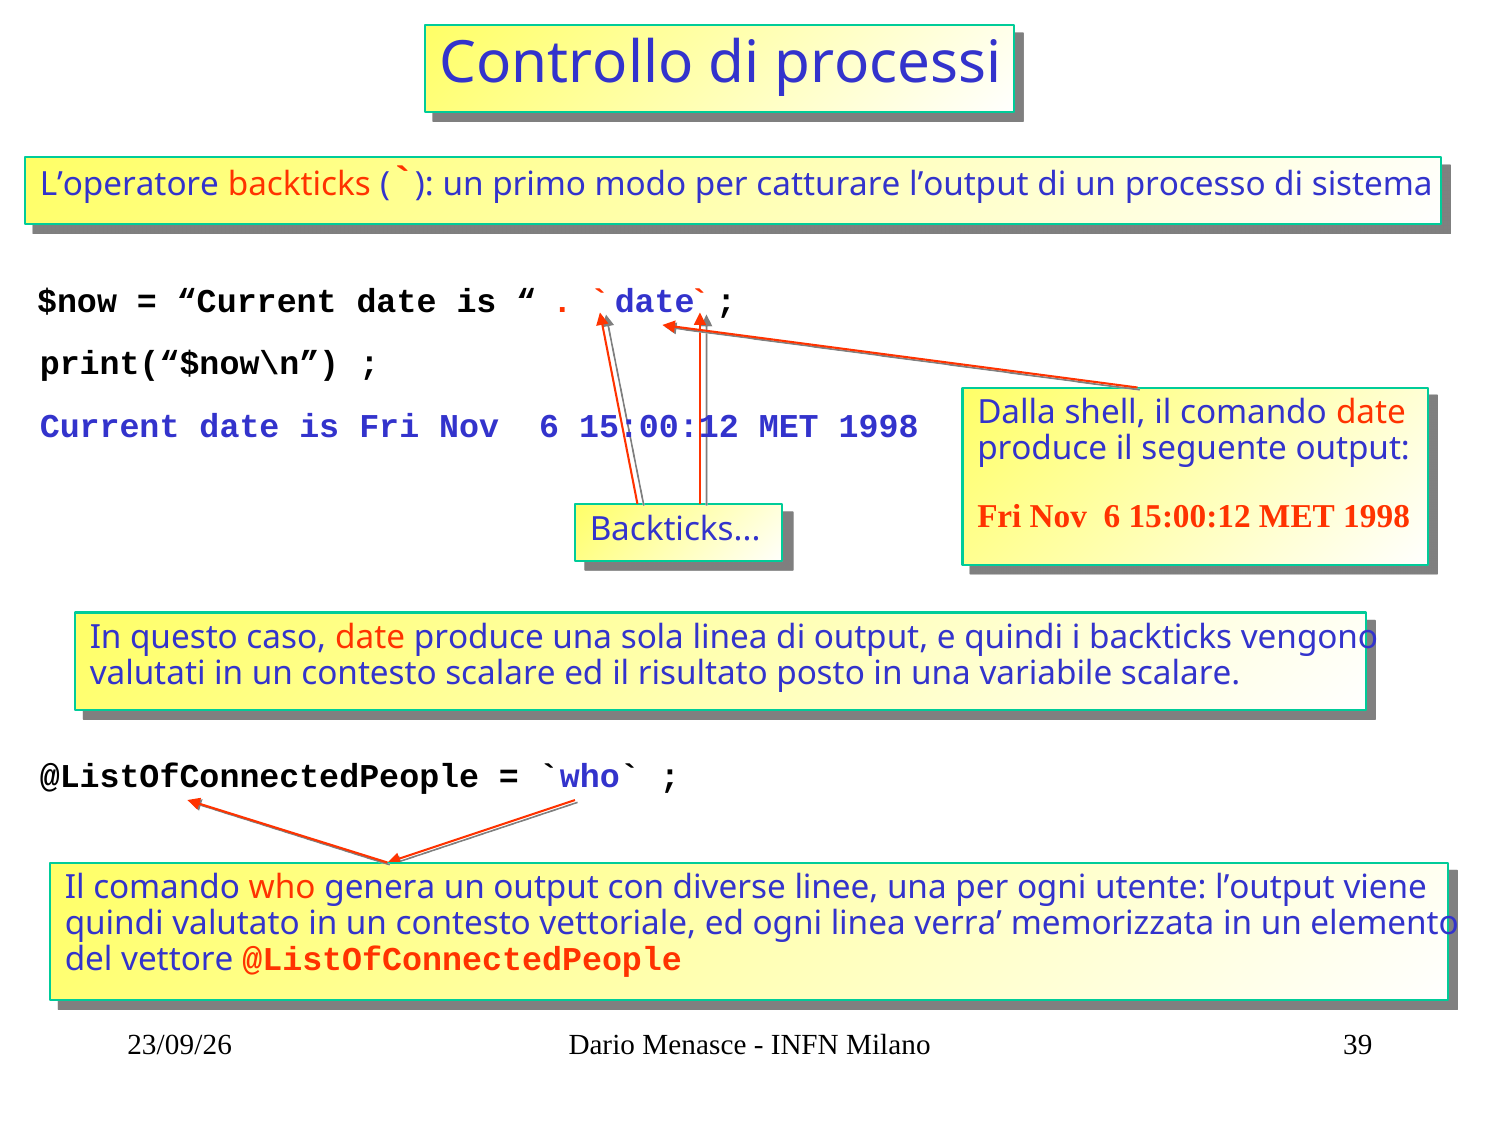

Controllo di processi
L’operatore backticks (`): un primo modo per catturare l’output di un processo di sistema
.
` `
date
$now = “Current date is “ ;
Backticks...
Dalla shell, il comando date
produce il seguente output:
Fri Nov 6 15:00:12 MET 1998
print(“$now\n”) ;
Current date is Fri Nov 6 15:00:12 MET 1998
In questo caso, date produce una sola linea di output, e quindi i backticks vengono
valutati in un contesto scalare ed il risultato posto in una variabile scalare.
@ListOfConnectedPeople = `who` ;
Il comando who genera un output con diverse linee, una per ogni utente: l’output viene
quindi valutato in un contesto vettoriale, ed ogni linea verra’ memorizzata in un elemento
del vettore @ListOfConnectedPeople
Dario Menasce - INFN Milano